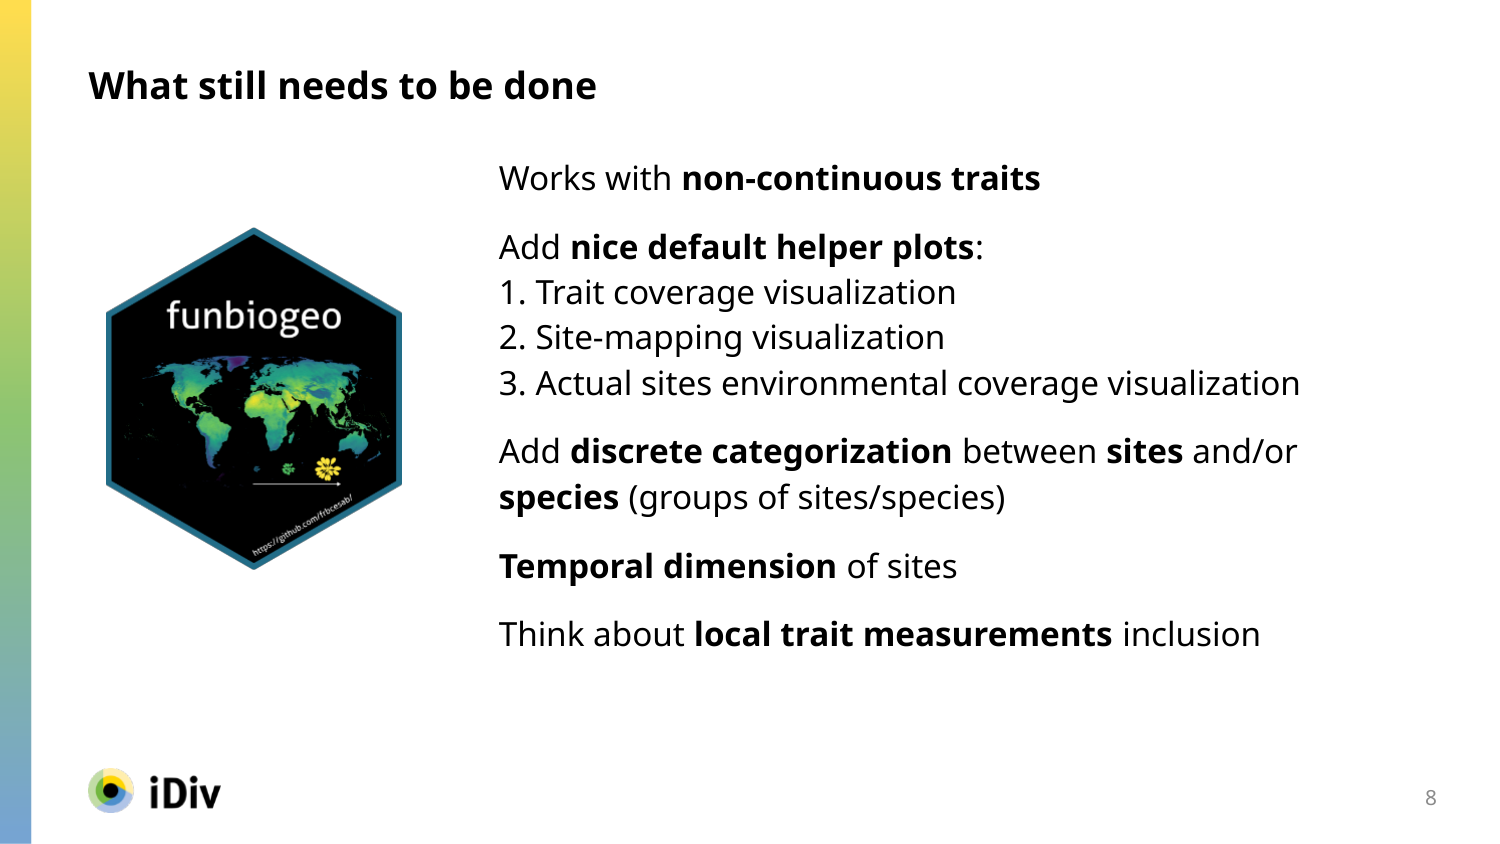

# What still needs to be done
Works with non-continuous traits
Add nice default helper plots:
1. Trait coverage visualization
2. Site-mapping visualization
3. Actual sites environmental coverage visualization
Add discrete categorization between sites and/or species (groups of sites/species)
Temporal dimension of sites
Think about local trait measurements inclusion